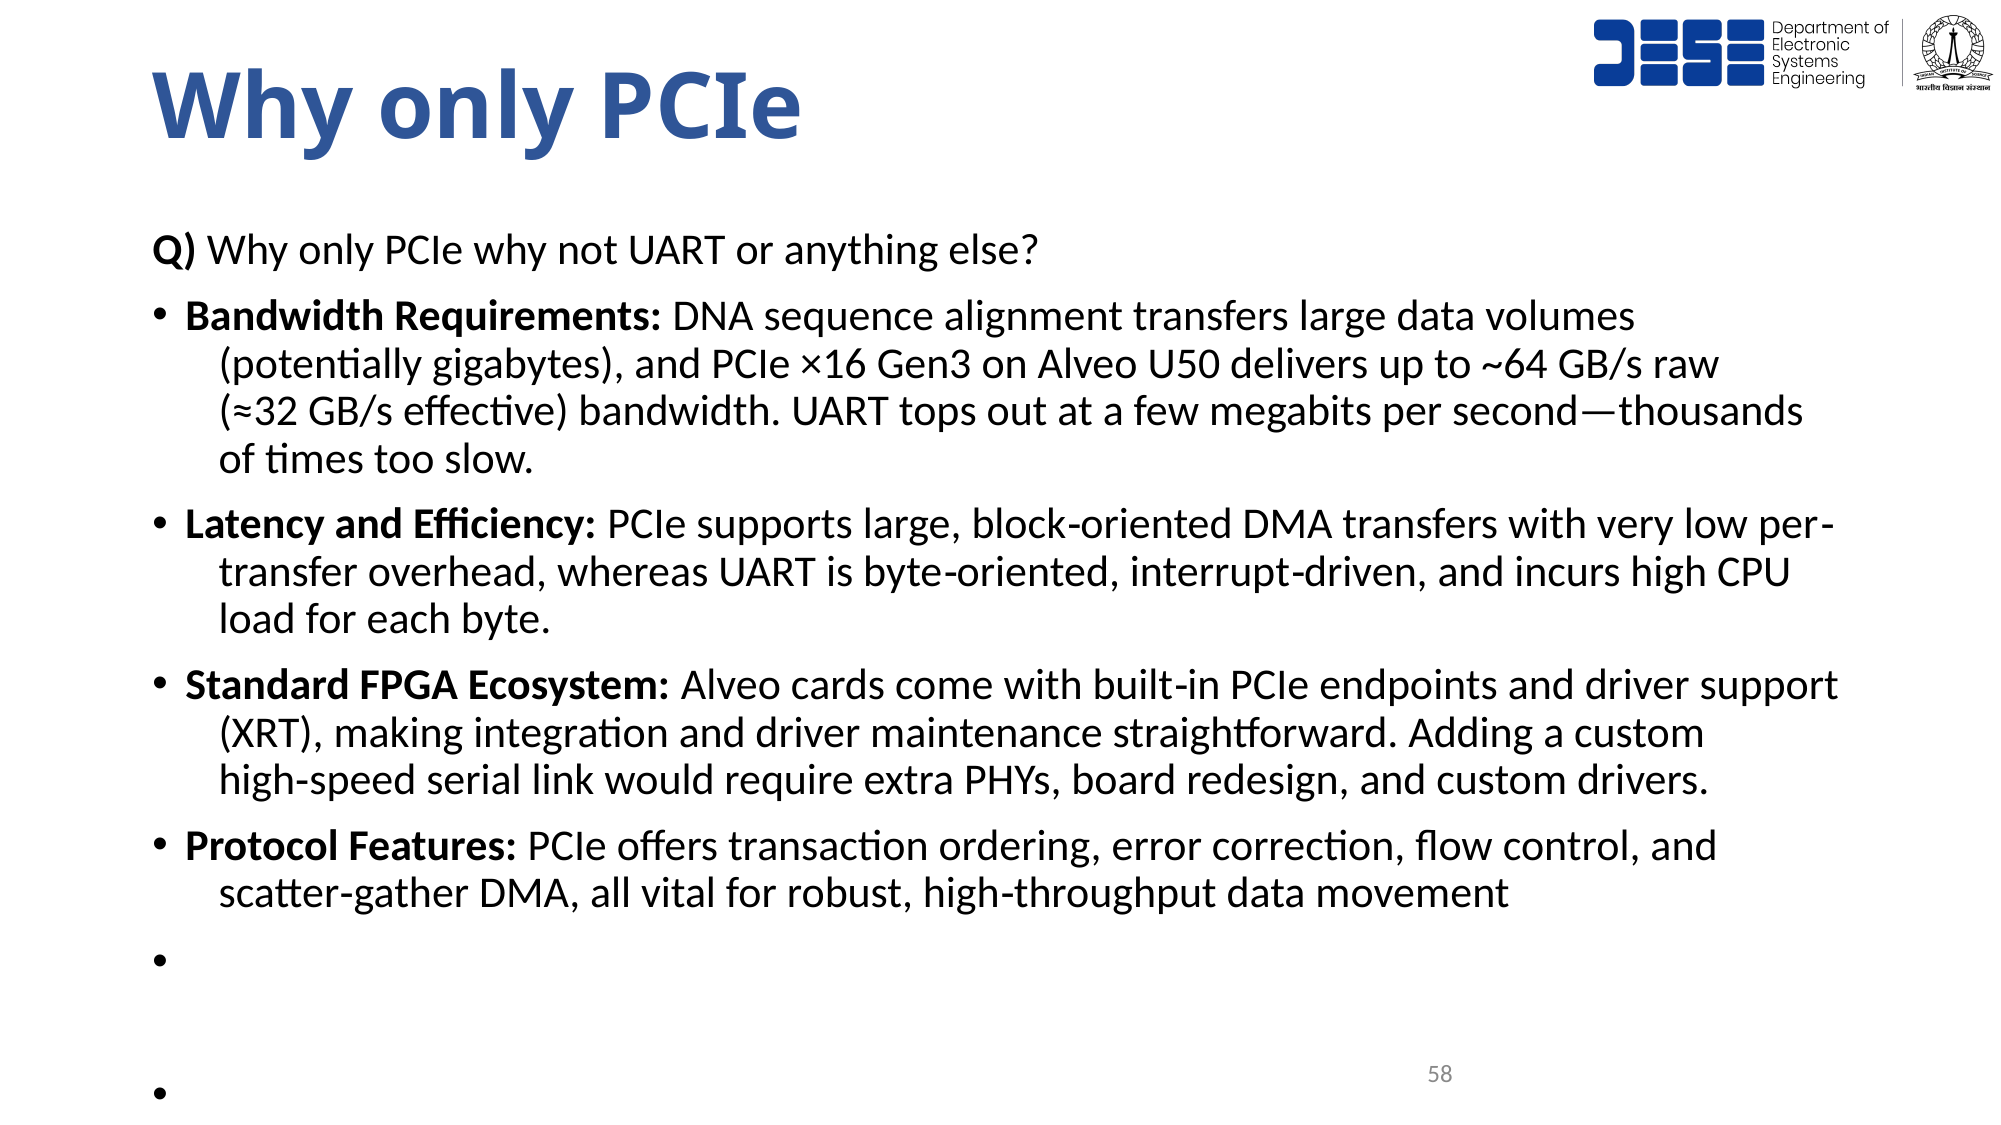

# Why only PCIe
Q) Why only PCIe why not UART or anything else?
Bandwidth Requirements: DNA sequence alignment transfers large data volumes (potentially gigabytes), and PCIe ×16 Gen3 on Alveo U50 delivers up to ~64 GB/s raw (≈32 GB/s effective) bandwidth. UART tops out at a few megabits per second—thousands of times too slow.
Latency and Efficiency: PCIe supports large, block‐oriented DMA transfers with very low per‐transfer overhead, whereas UART is byte‐oriented, interrupt‐driven, and incurs high CPU load for each byte.
Standard FPGA Ecosystem: Alveo cards come with built‑in PCIe endpoints and driver support (XRT), making integration and driver maintenance straightforward. Adding a custom high‑speed serial link would require extra PHYs, board redesign, and custom drivers.
Protocol Features: PCIe offers transaction ordering, error correction, flow control, and scatter‑gather DMA, all vital for robust, high‑throughput data movement